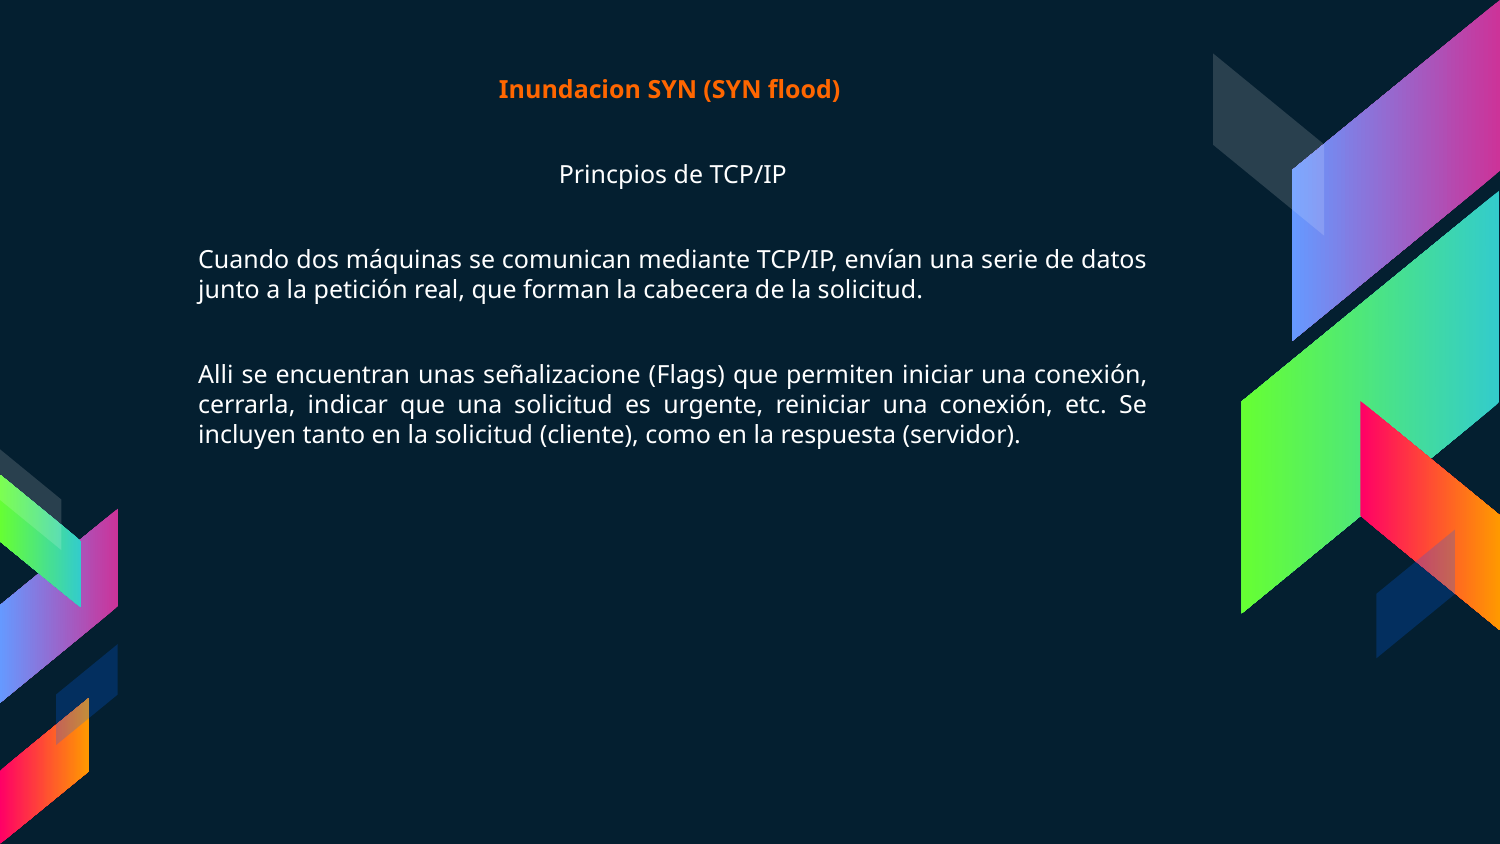

# Inundacion SYN (SYN flood)
Princpios de TCP/IP
Cuando dos máquinas se comunican mediante TCP/IP, envían una serie de datos junto a la petición real, que forman la cabecera de la solicitud.
Alli se encuentran unas señalizacione (Flags) que permiten iniciar una conexión, cerrarla, indicar que una solicitud es urgente, reiniciar una conexión, etc. Se incluyen tanto en la solicitud (cliente), como en la respuesta (servidor).